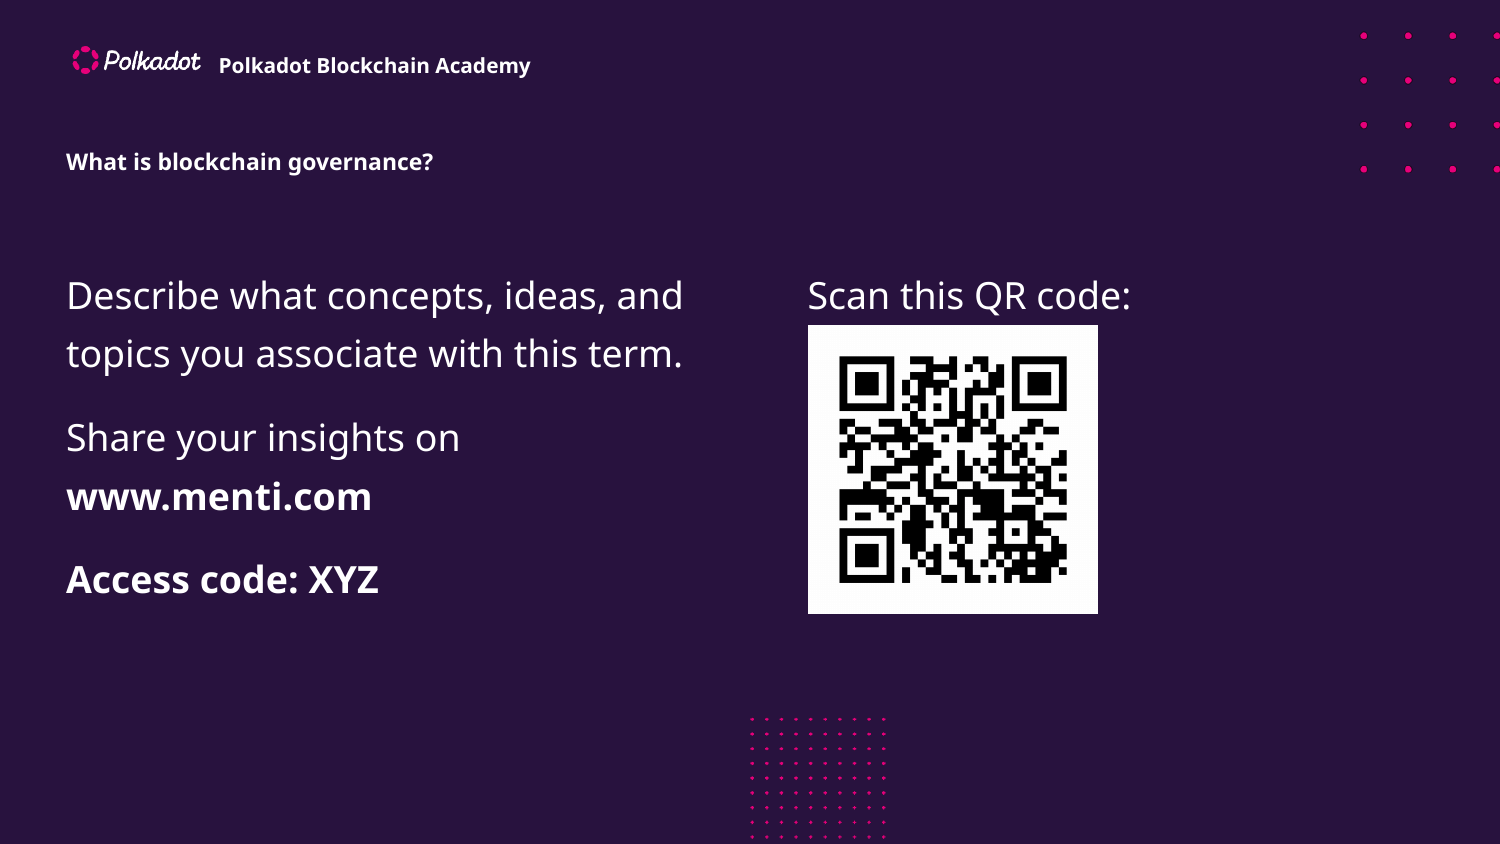

# What is blockchain governance?
Describe what concepts, ideas, and topics you associate with this term.
Share your insights on www.menti.com
Access code: XYZ
Scan this QR code: